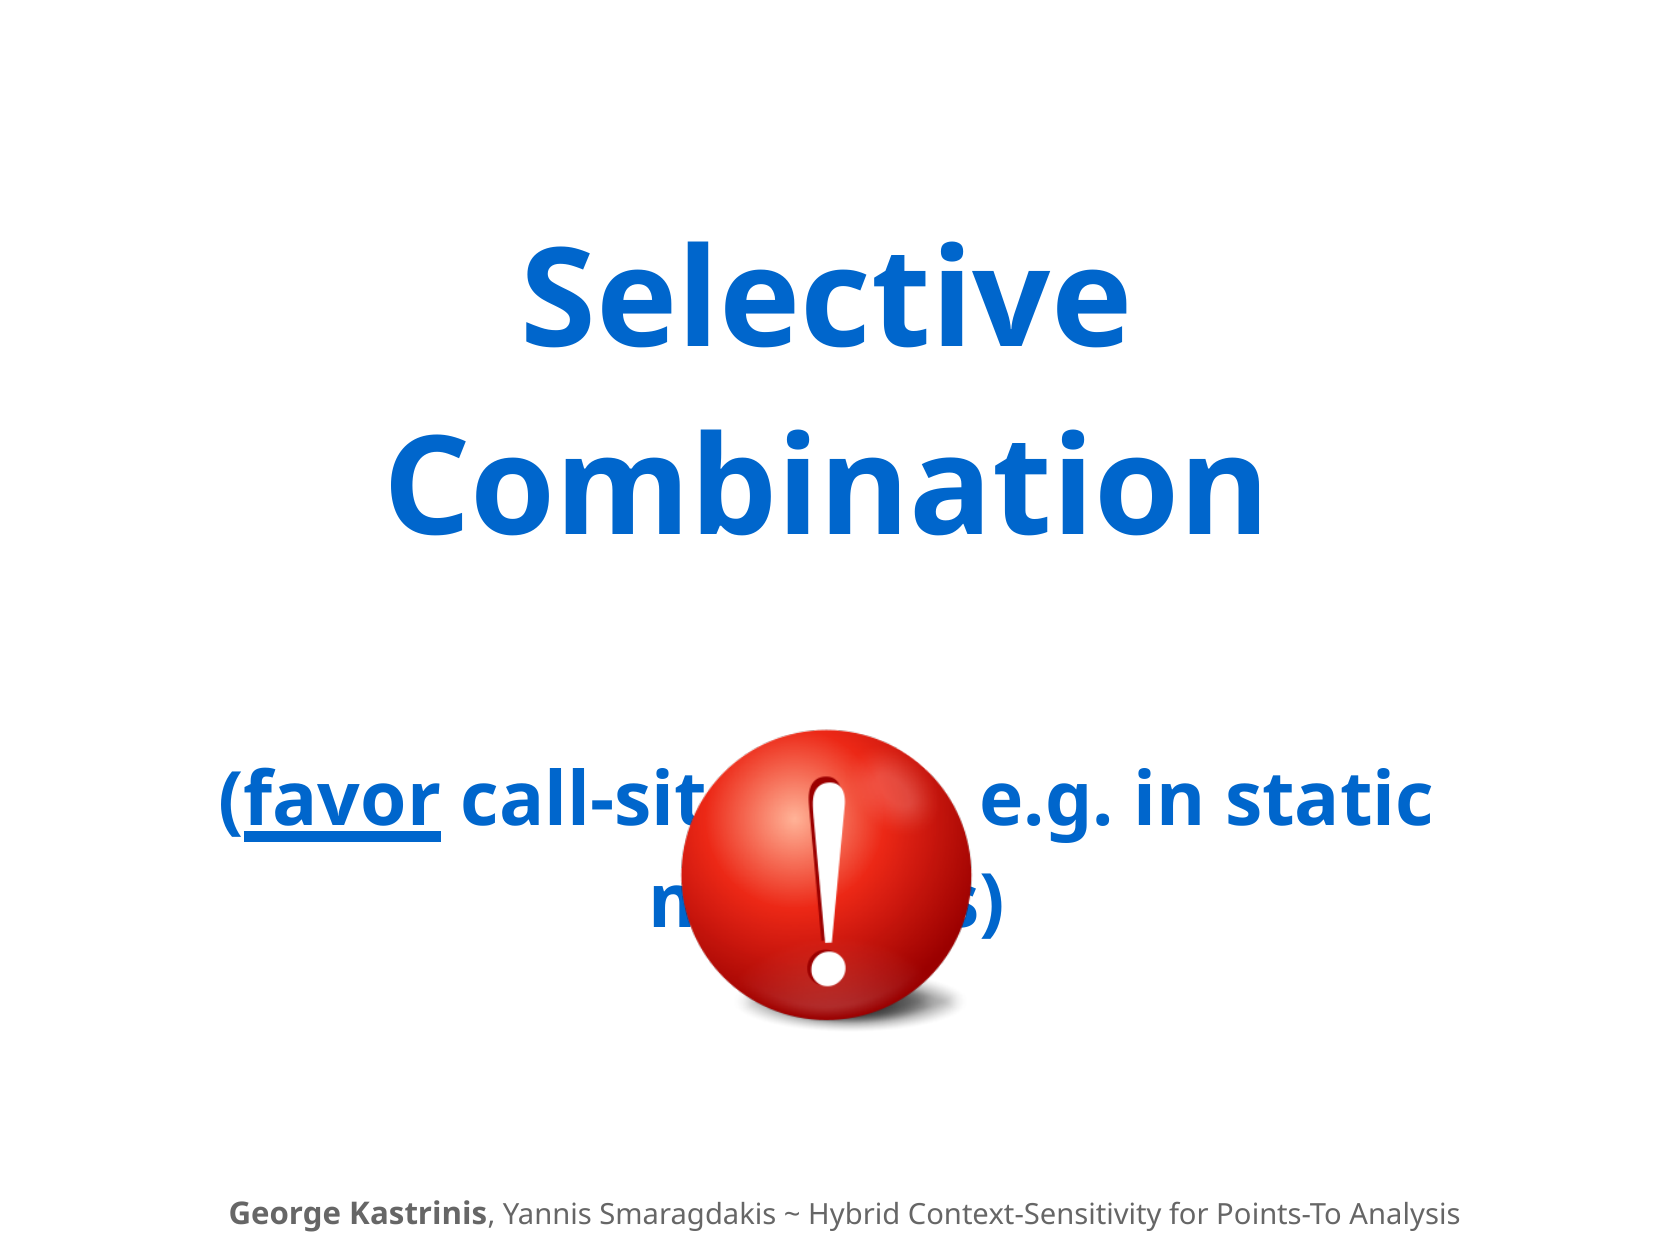

Selective Combination
(favor call-site sens. e.g. in static methods)